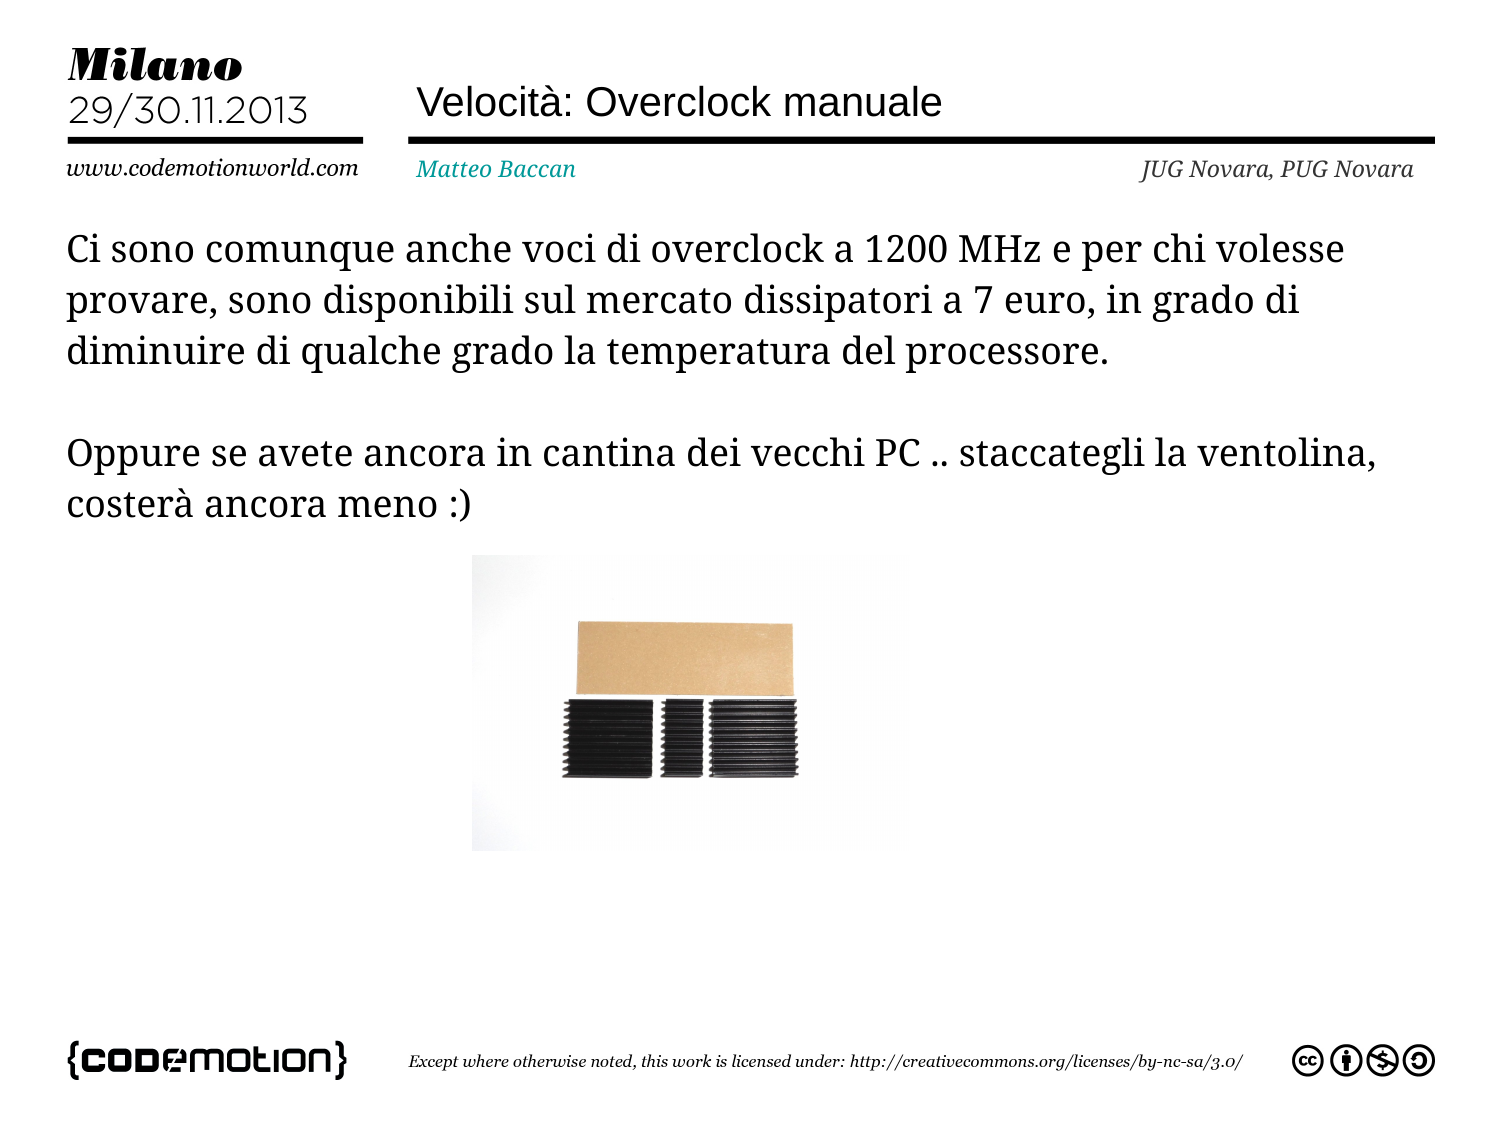

# Velocità: Overclock manuale
Matteo Baccan
JUG Novara, PUG Novara
Ci sono comunque anche voci di overclock a 1200 MHz e per chi volesse provare, sono disponibili sul mercato dissipatori a 7 euro, in grado di diminuire di qualche grado la temperatura del processore.
Oppure se avete ancora in cantina dei vecchi PC .. staccategli la ventolina, costerà ancora meno :)